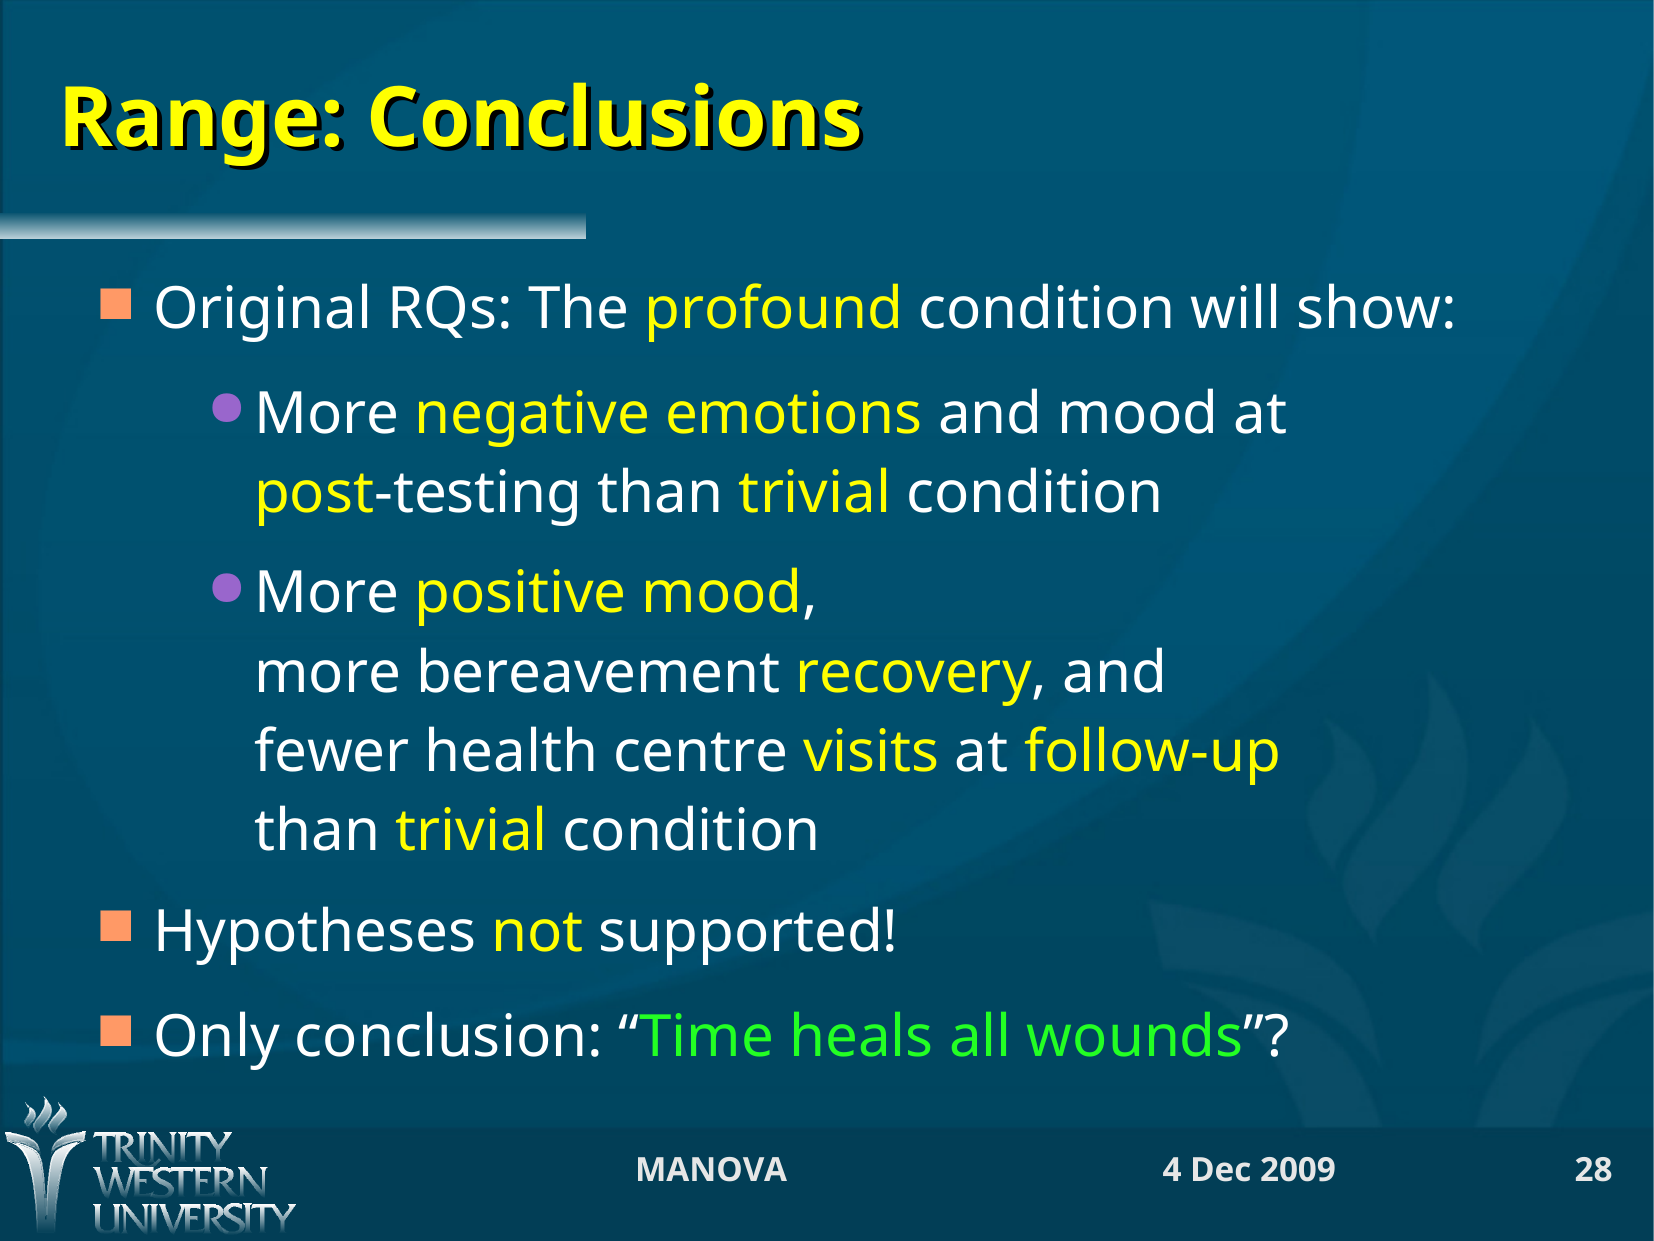

# Range: Conclusions
Original RQs: The profound condition will show:
More negative emotions and mood at
post-testing than trivial condition
More positive mood,
more bereavement recovery, and
fewer health centre visits at follow-up
than trivial condition
Hypotheses not supported!
Only conclusion: “Time heals all wounds”?
MANOVA
4 Dec 2009
28